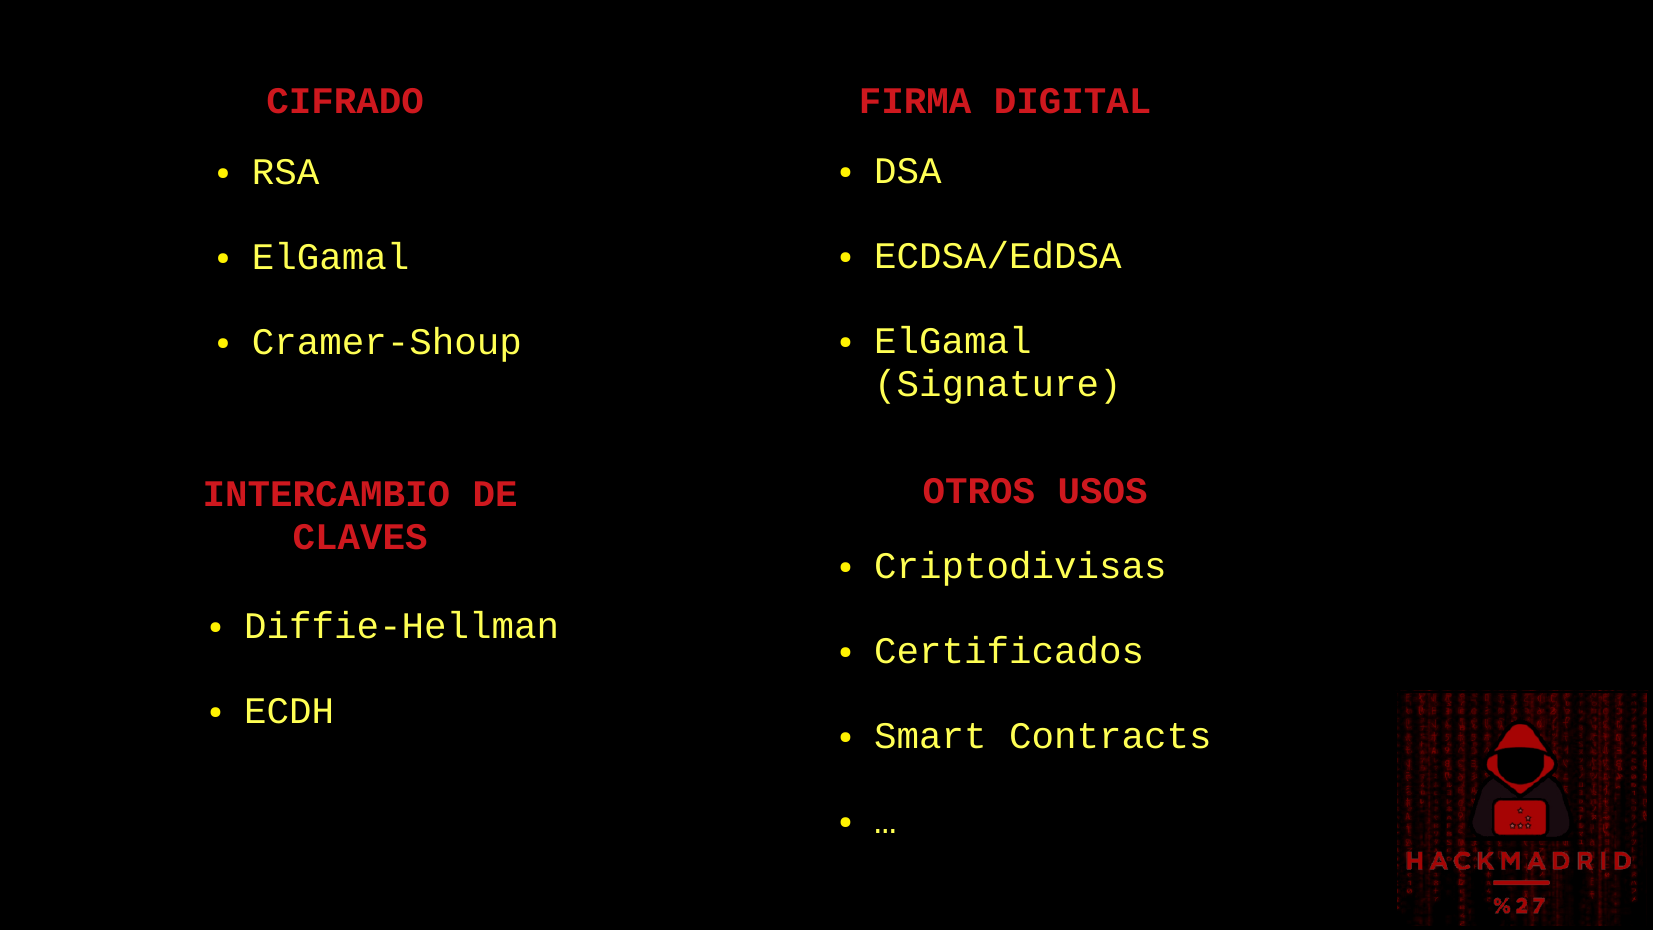

CIFRADO
FIRMA DIGITAL
DSA
ECDSA/EdDSA
ElGamal (Signature)
RSA
ElGamal
Cramer-Shoup
#
OTROS USOS
INTERCAMBIO DE CLAVES
Criptodivisas
Certificados
Smart Contracts
…
Diffie-Hellman
ECDH